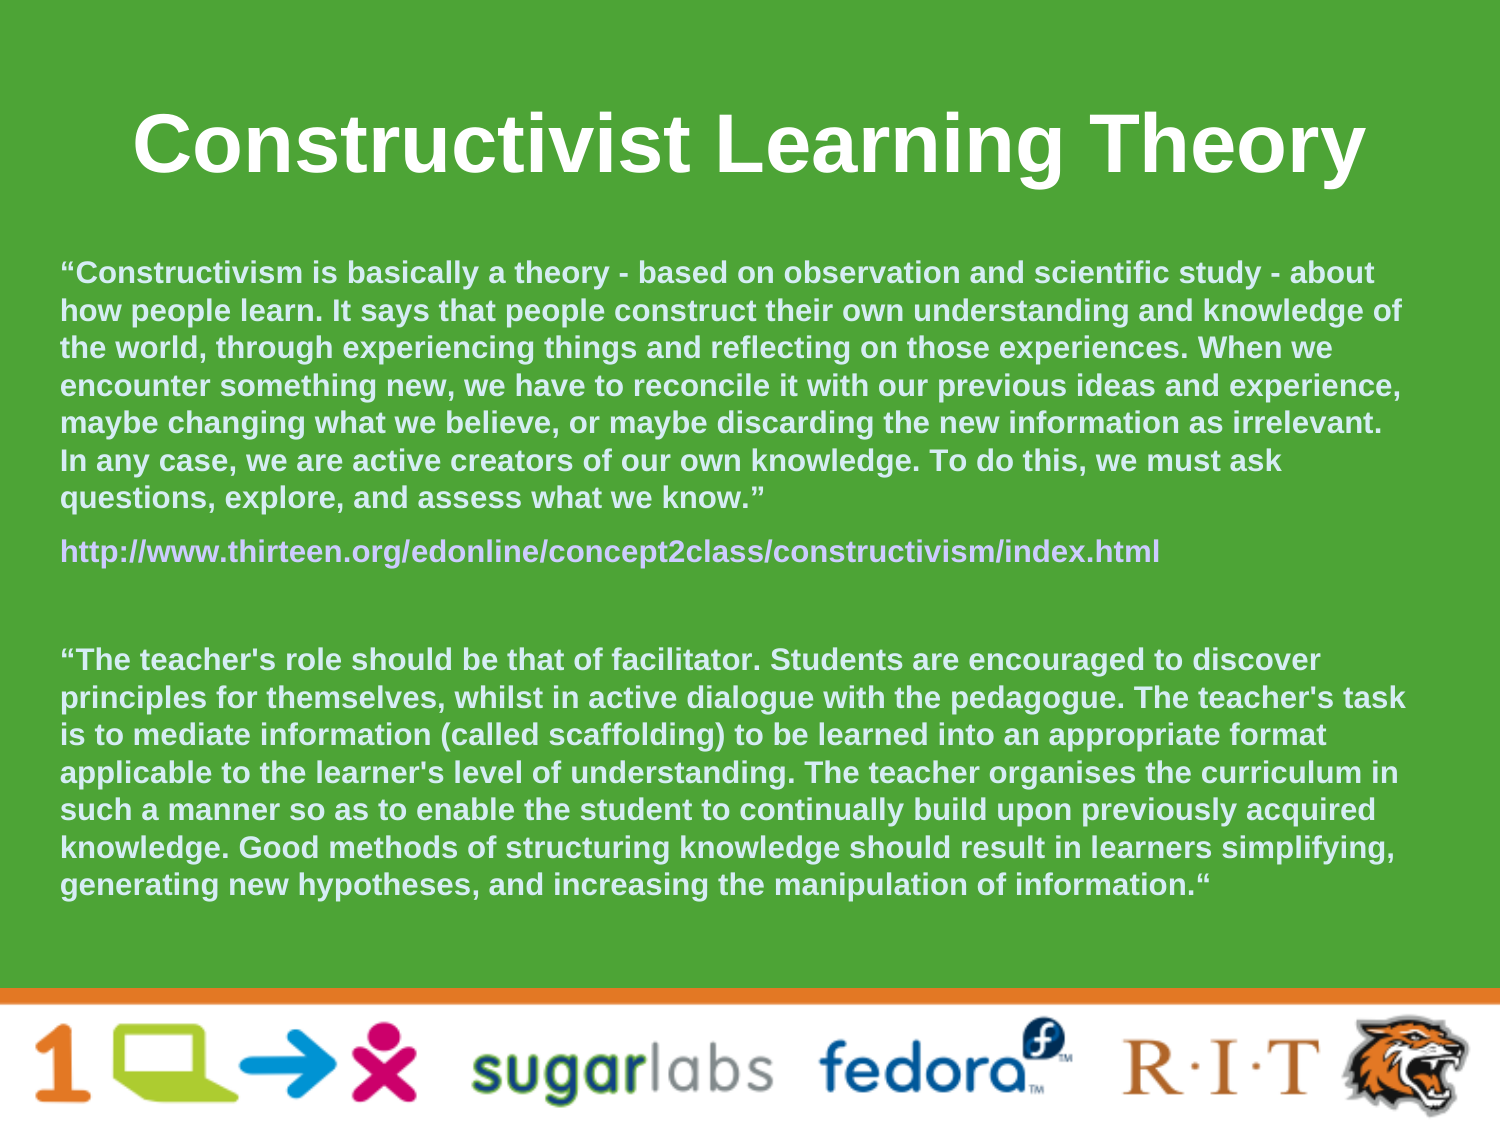

# Constructivist Learning Theory
“Constructivism is basically a theory - based on observation and scientific study - about how people learn. It says that people construct their own understanding and knowledge of the world, through experiencing things and reflecting on those experiences. When we encounter something new, we have to reconcile it with our previous ideas and experience, maybe changing what we believe, or maybe discarding the new information as irrelevant. In any case, we are active creators of our own knowledge. To do this, we must ask questions, explore, and assess what we know.”
http://www.thirteen.org/edonline/concept2class/constructivism/index.html
“The teacher's role should be that of facilitator. Students are encouraged to discover principles for themselves, whilst in active dialogue with the pedagogue. The teacher's task is to mediate information (called scaffolding) to be learned into an appropriate format applicable to the learner's level of understanding. The teacher organises the curriculum in such a manner so as to enable the student to continually build upon previously acquired knowledge. Good methods of structuring knowledge should result in learners simplifying, generating new hypotheses, and increasing the manipulation of information.“